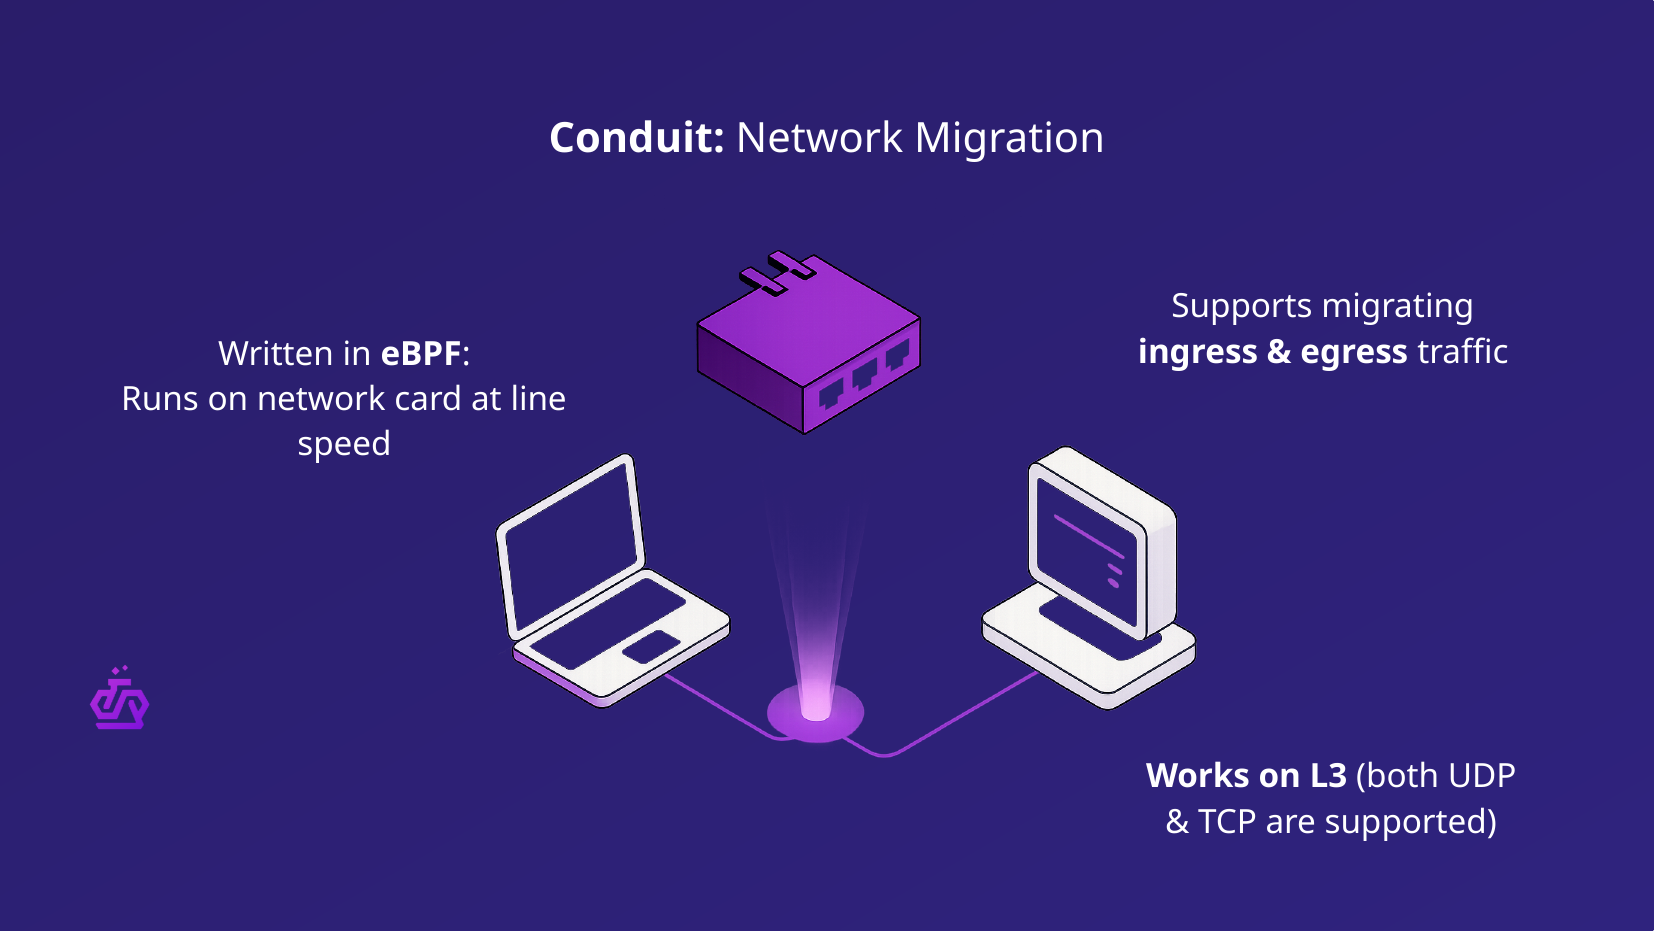

Conduit: Network Migration
Supports migrating ingress & egress traffic
Written in eBPF:
Runs on network card at line speed
Works on L3 (both UDP & TCP are supported)